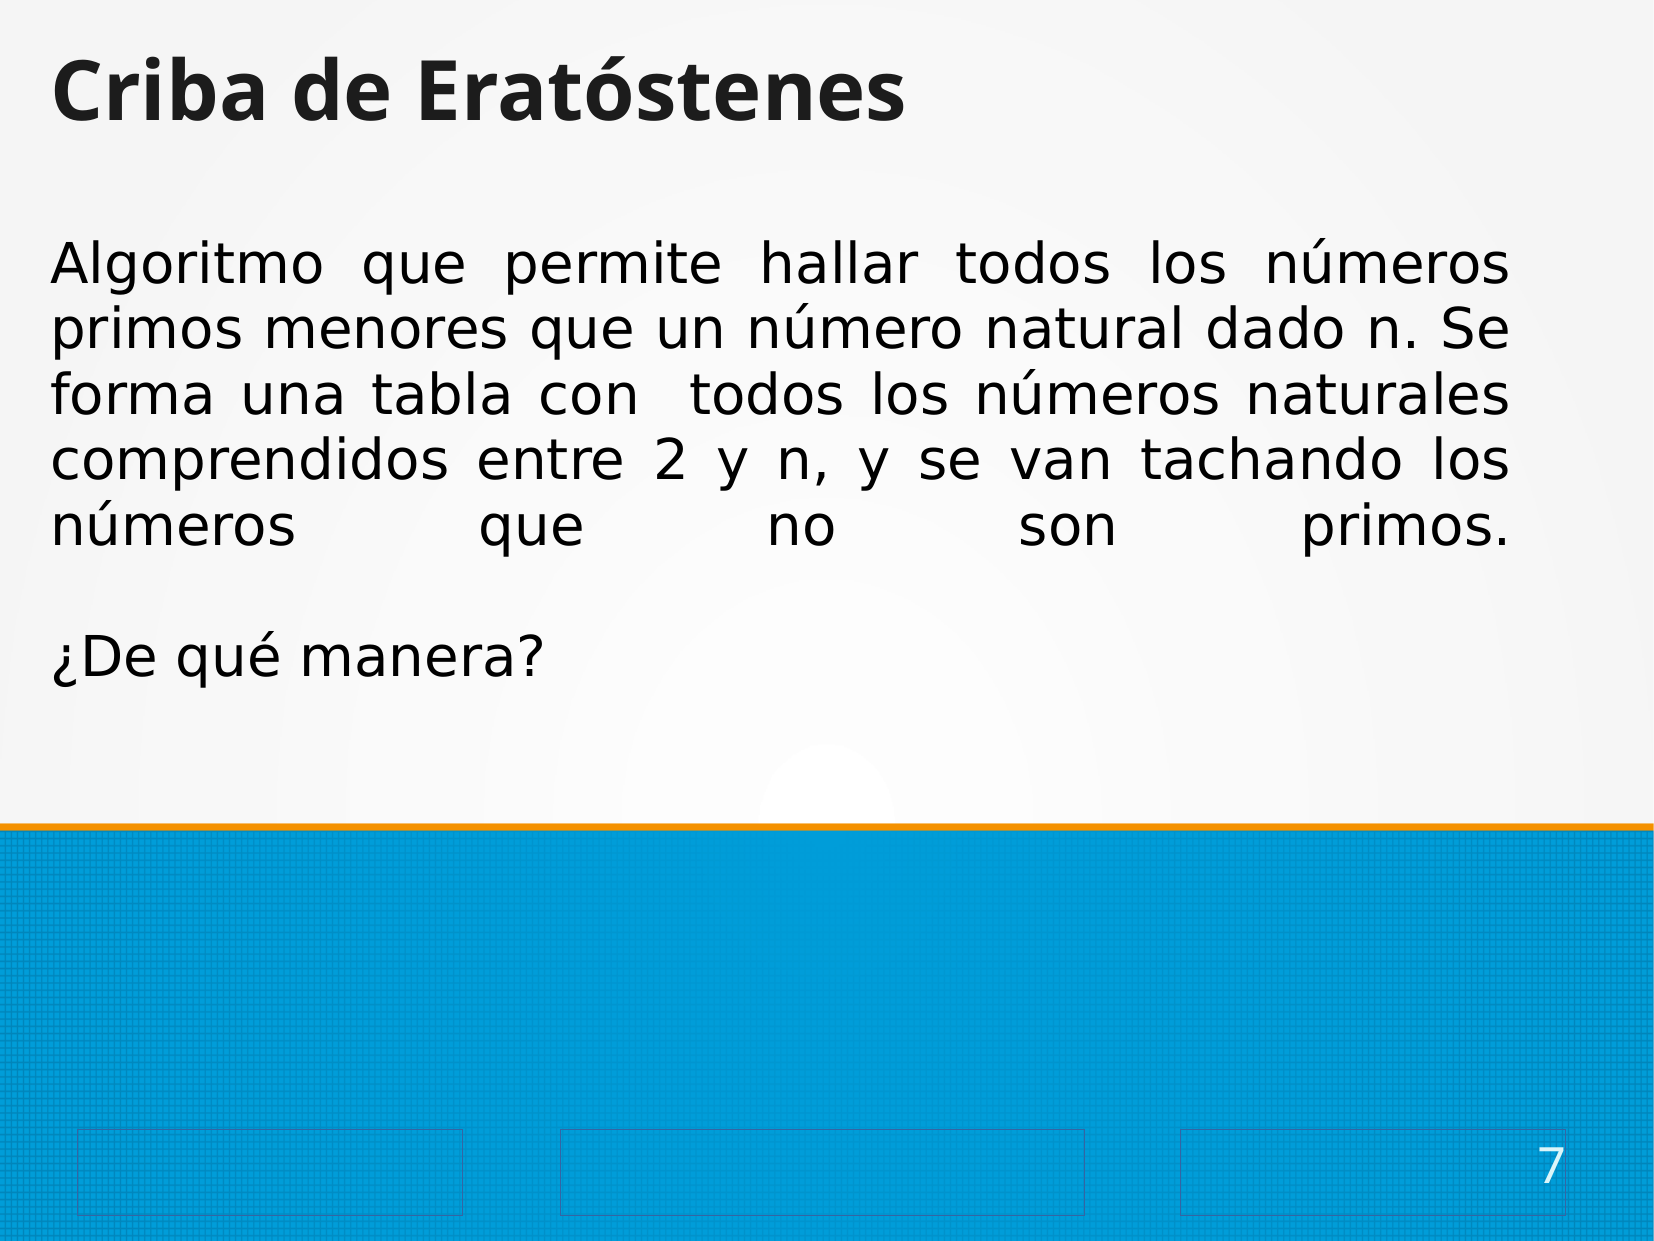

Criba de Eratóstenes
Algoritmo que permite hallar todos los números primos menores que un número natural dado n. Se forma una tabla con todos los números naturales comprendidos entre 2 y n, y se van tachando los números que no son primos.
¿De qué manera?
7